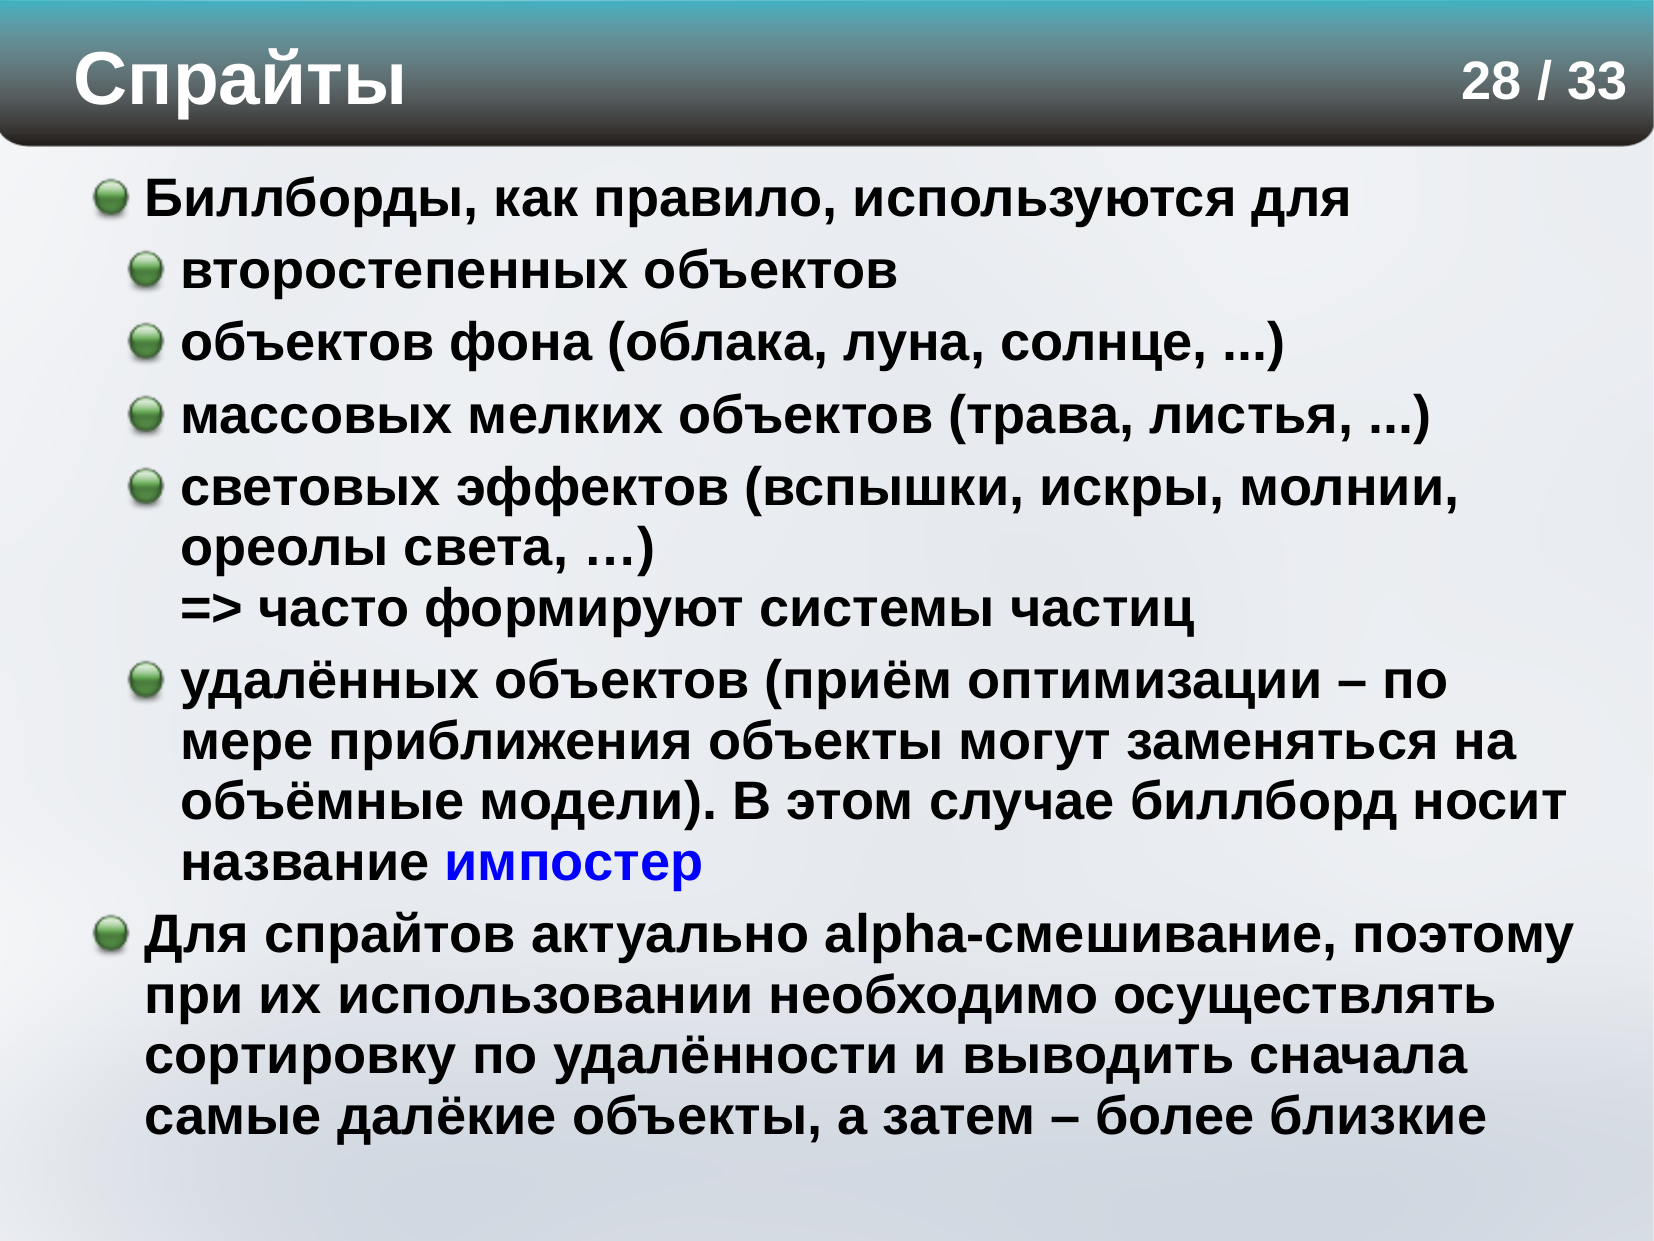

Спрайты
Биллборды, как правило, используются для
второстепенных объектов
объектов фона (облака, луна, солнце, ...)
массовых мелких объектов (трава, листья, ...)
световых эффектов (вспышки, искры, молнии, ореолы света, …)
=> часто формируют системы частиц
удалённых объектов (приём оптимизации – по мере приближения объекты могут заменяться на объёмные модели). В этом случае биллборд носит название импостер
Для спрайтов актуально alpha-смешивание, поэтому при их использовании необходимо осуществлять сортировку по удалённости и выводить сначала самые далёкие объекты, а затем – более близкие